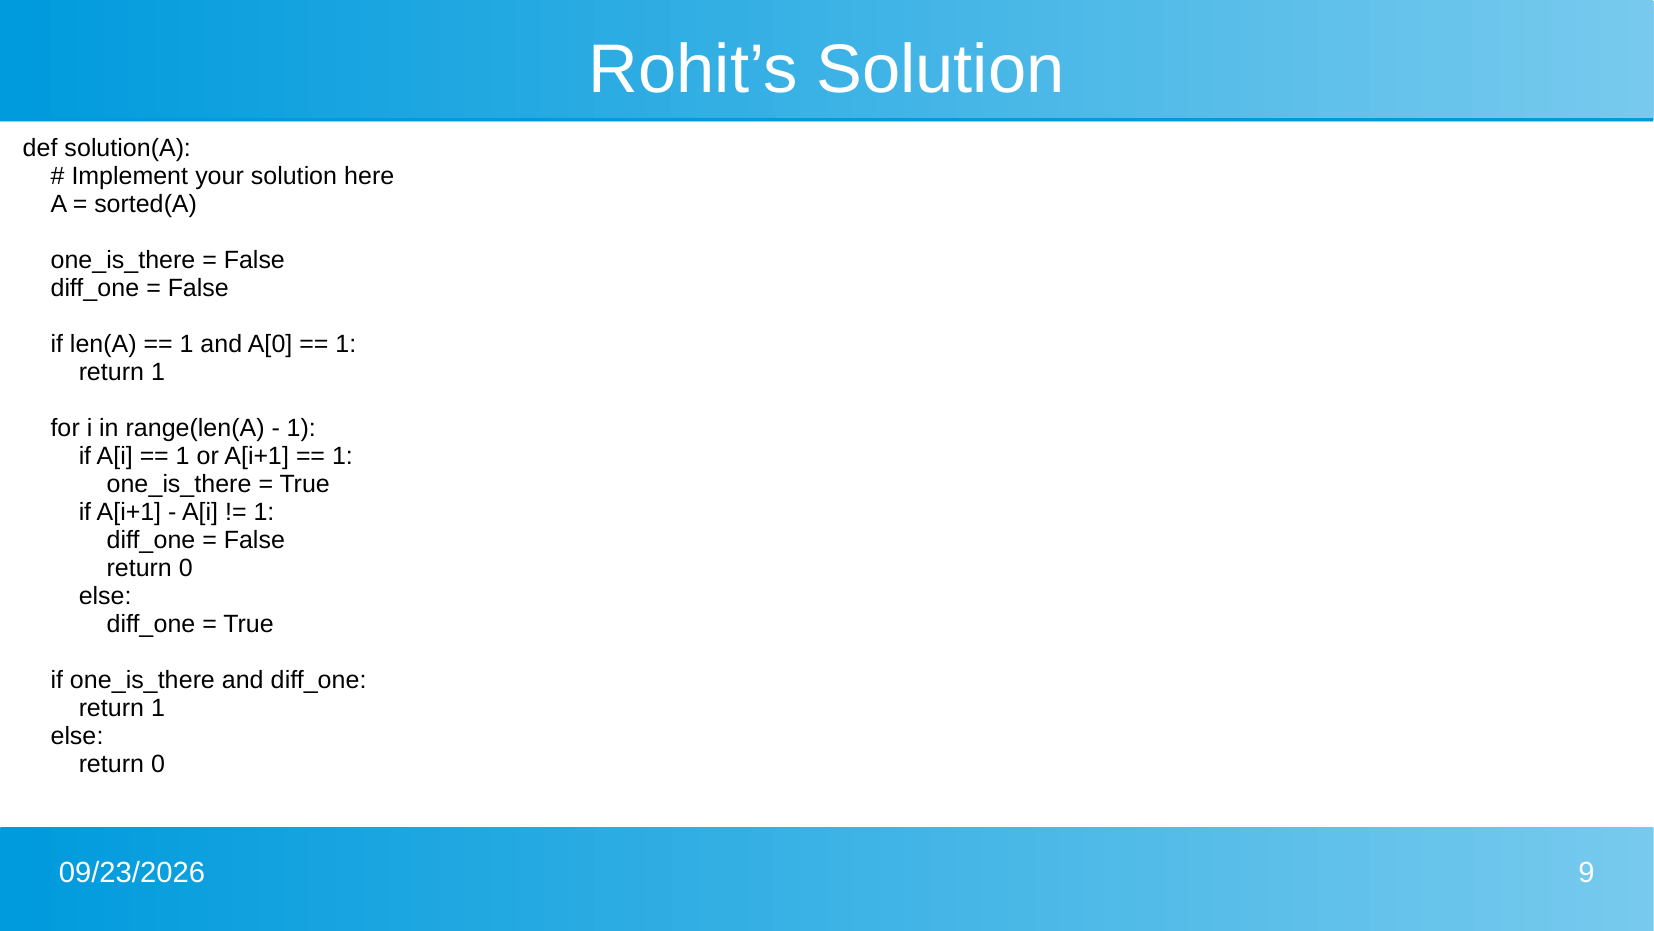

# Rohit’s Solution
def solution(A):
 # Implement your solution here
 A = sorted(A)
 one_is_there = False
 diff_one = False
 if len(A) == 1 and A[0] == 1:
 return 1
 for i in range(len(A) - 1):
 if A[i] == 1 or A[i+1] == 1:
 one_is_there = True
 if A[i+1] - A[i] != 1:
 diff_one = False
 return 0
 else:
 diff_one = True
 if one_is_there and diff_one:
 return 1
 else:
 return 0
9